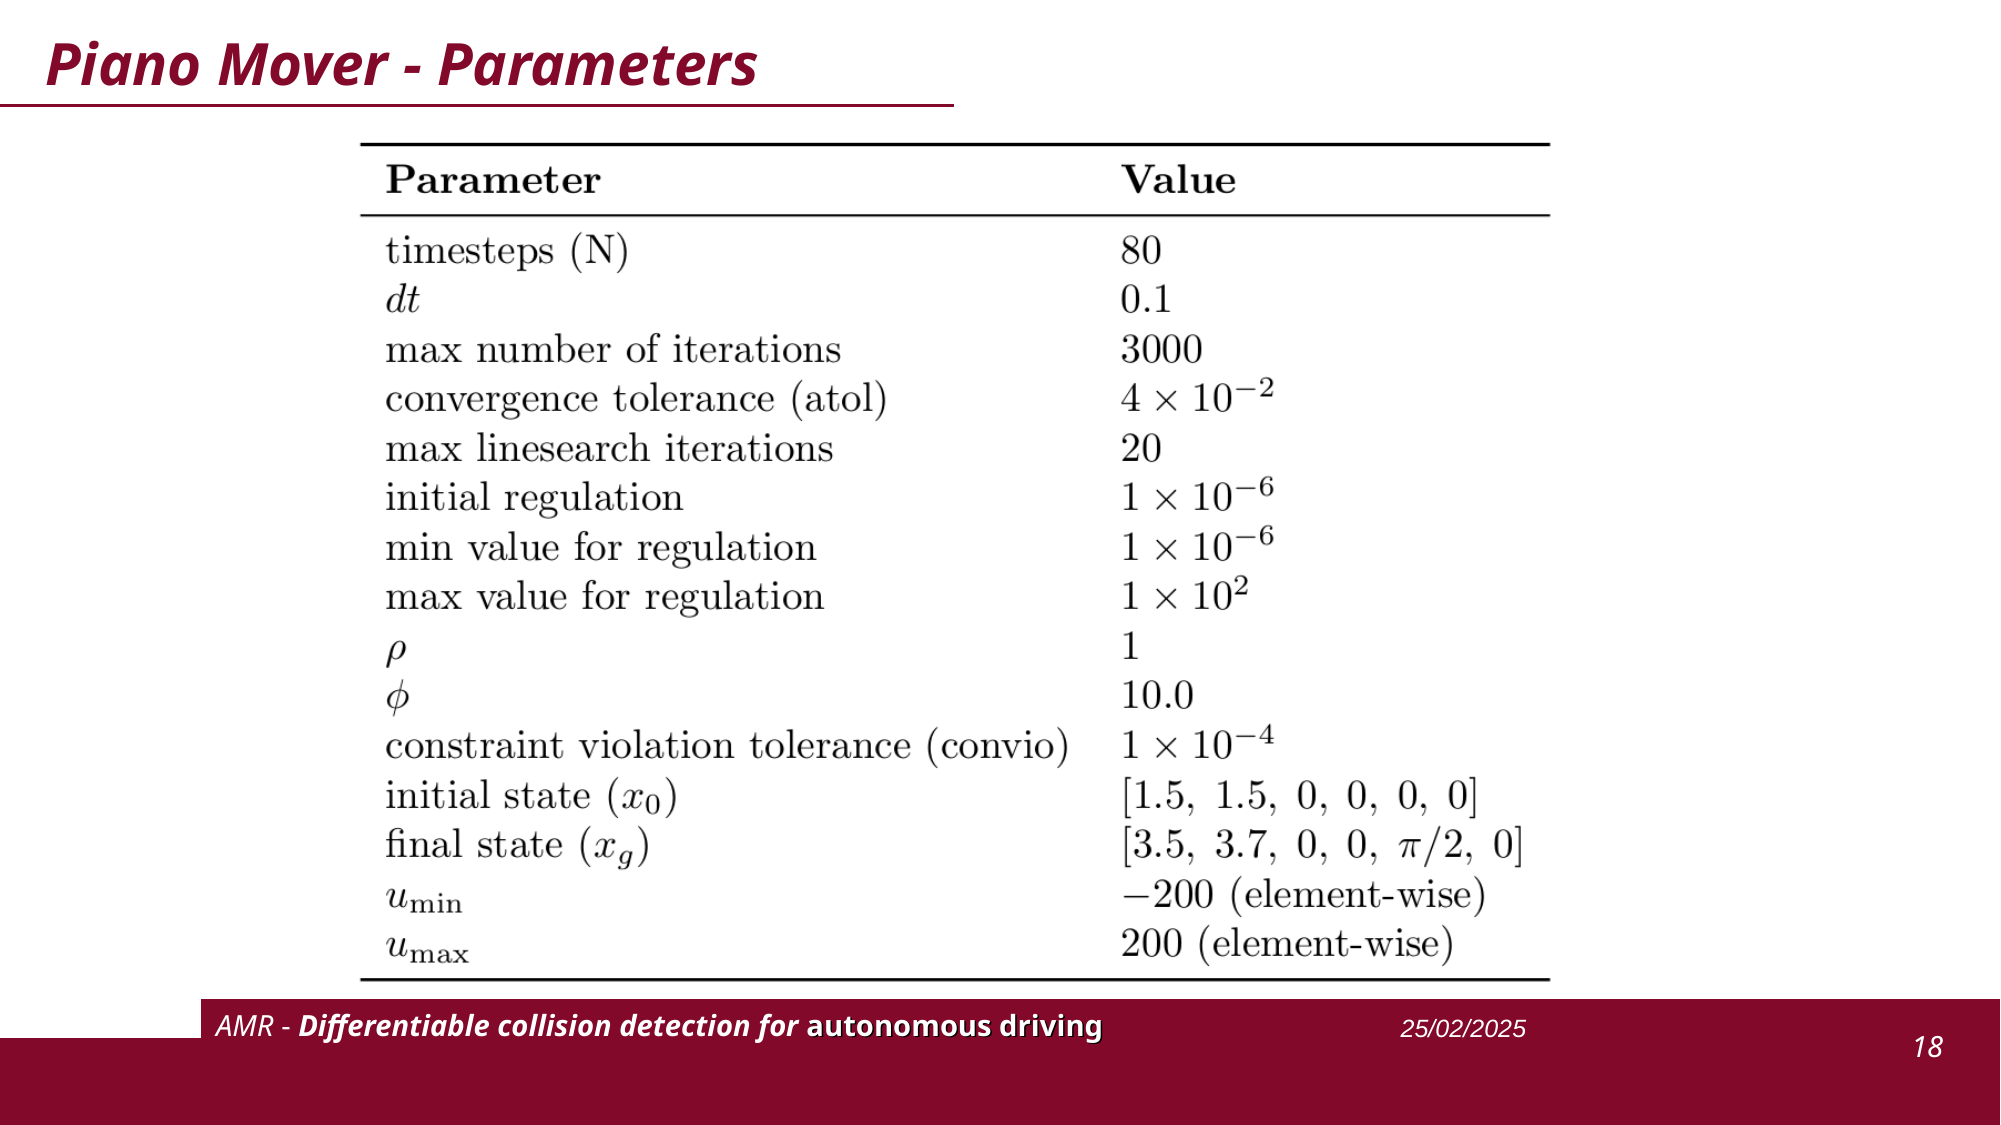

Piano Mover - Parameters
AMR - Differentiable collision detection for autonomous driving
25/02/2025